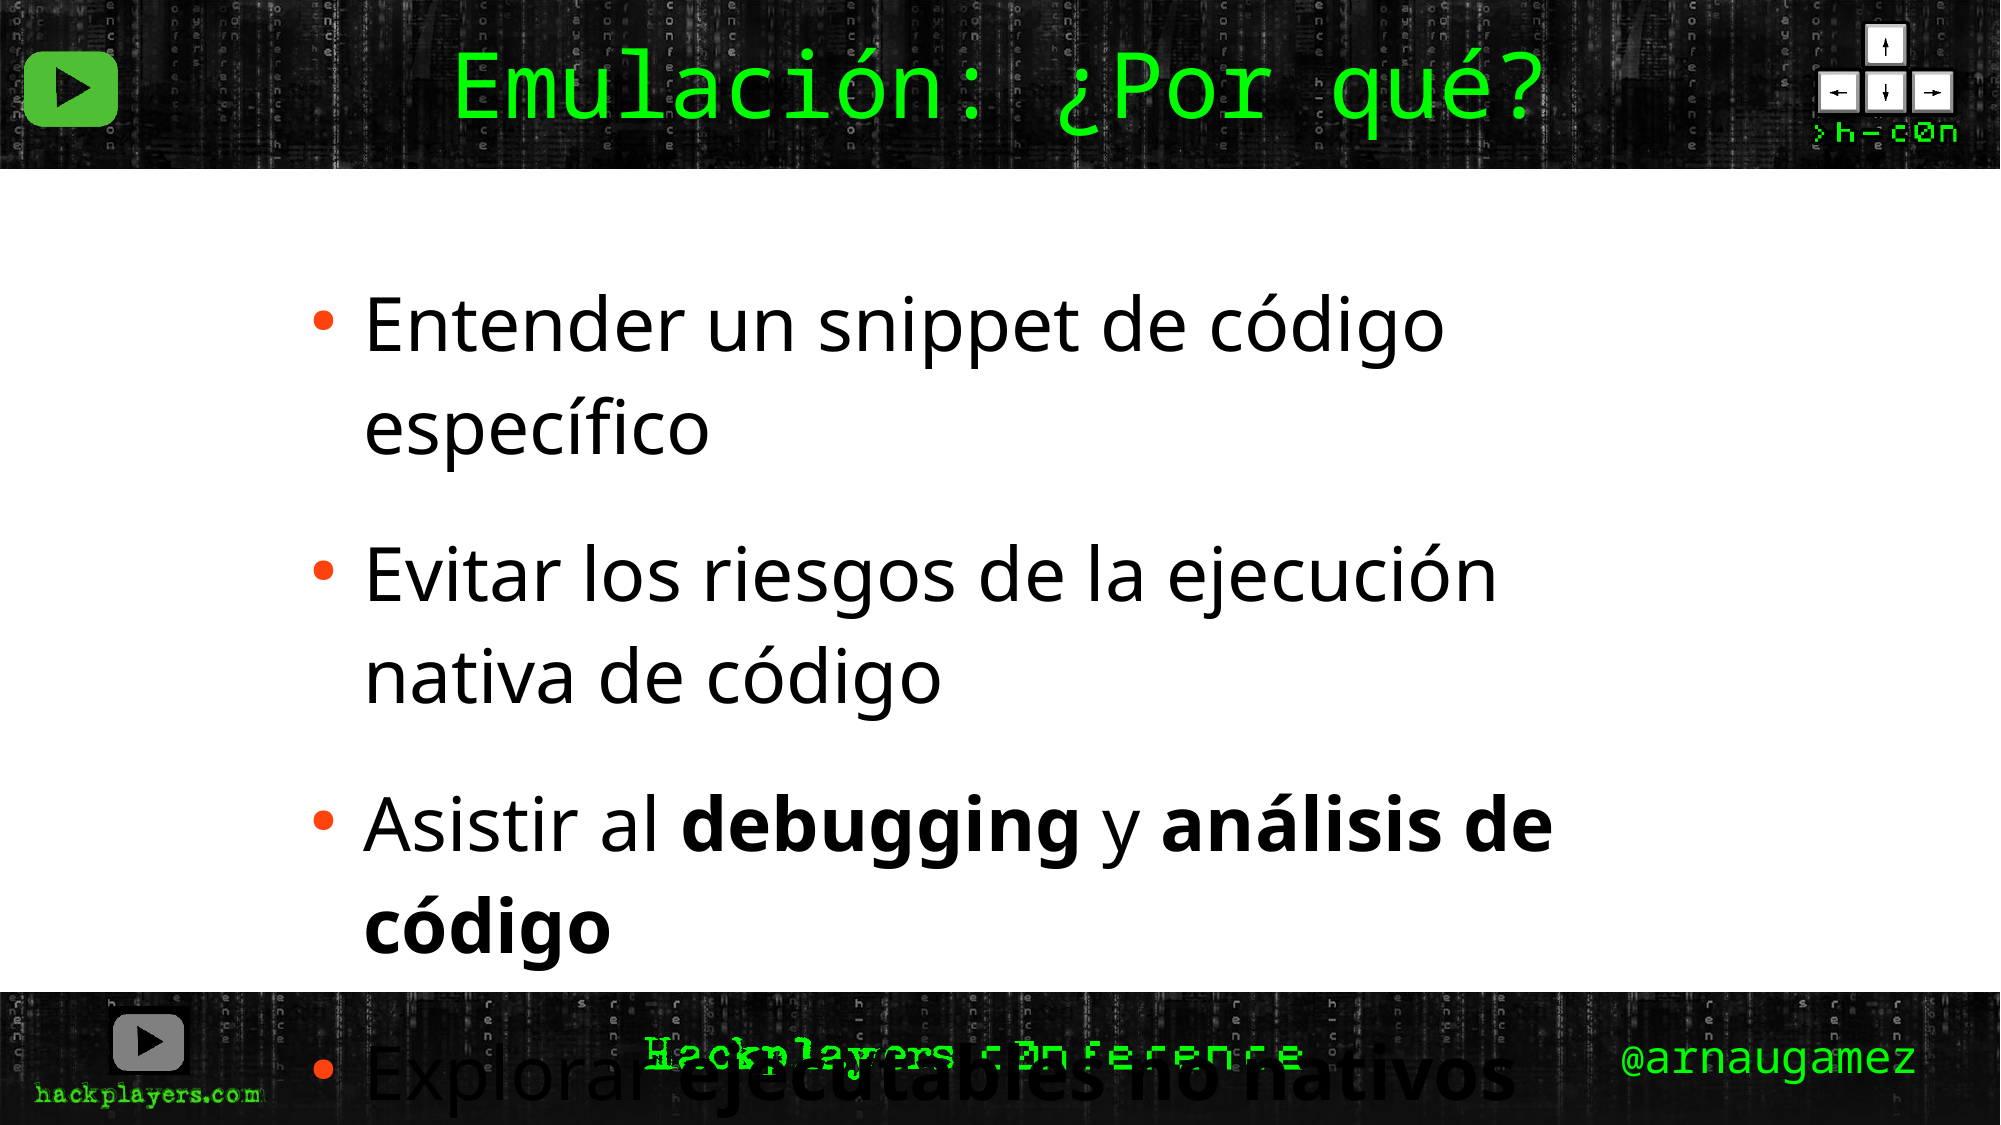

# Emulación: ¿Por qué?
Entender un snippet de código específico
Evitar los riesgos de la ejecución nativa de código
Asistir al debugging y análisis de código
Explorar ejecutables no nativos